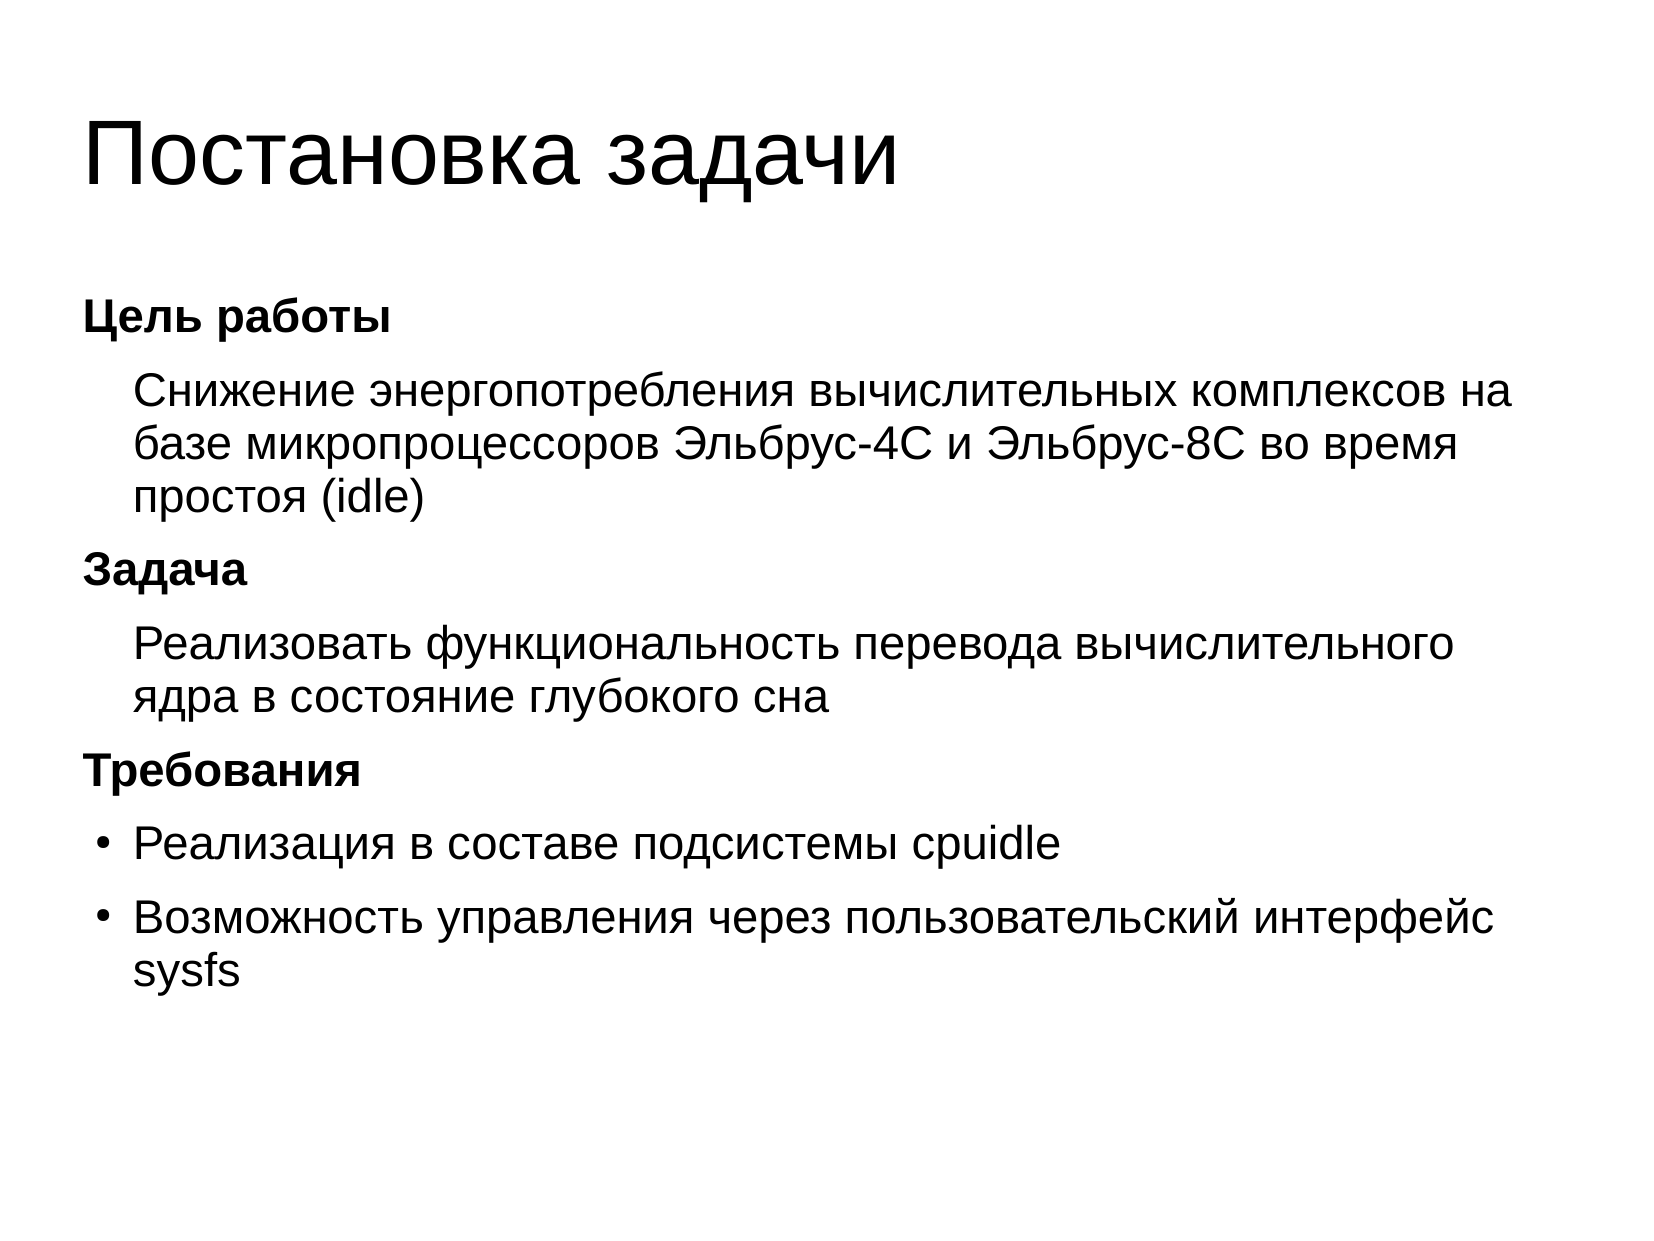

# Постановка задачи
Цель работы
Снижение энергопотребления вычислительных комплексов на базе микропроцессоров Эльбрус-4С и Эльбрус-8С во время простоя (idle)
Задача
Реализовать функциональность перевода вычислительного ядра в состояние глубокого сна
Требования
Реализация в составе подсистемы cpuidle
Возможность управления через пользовательский интерфейс sysfs